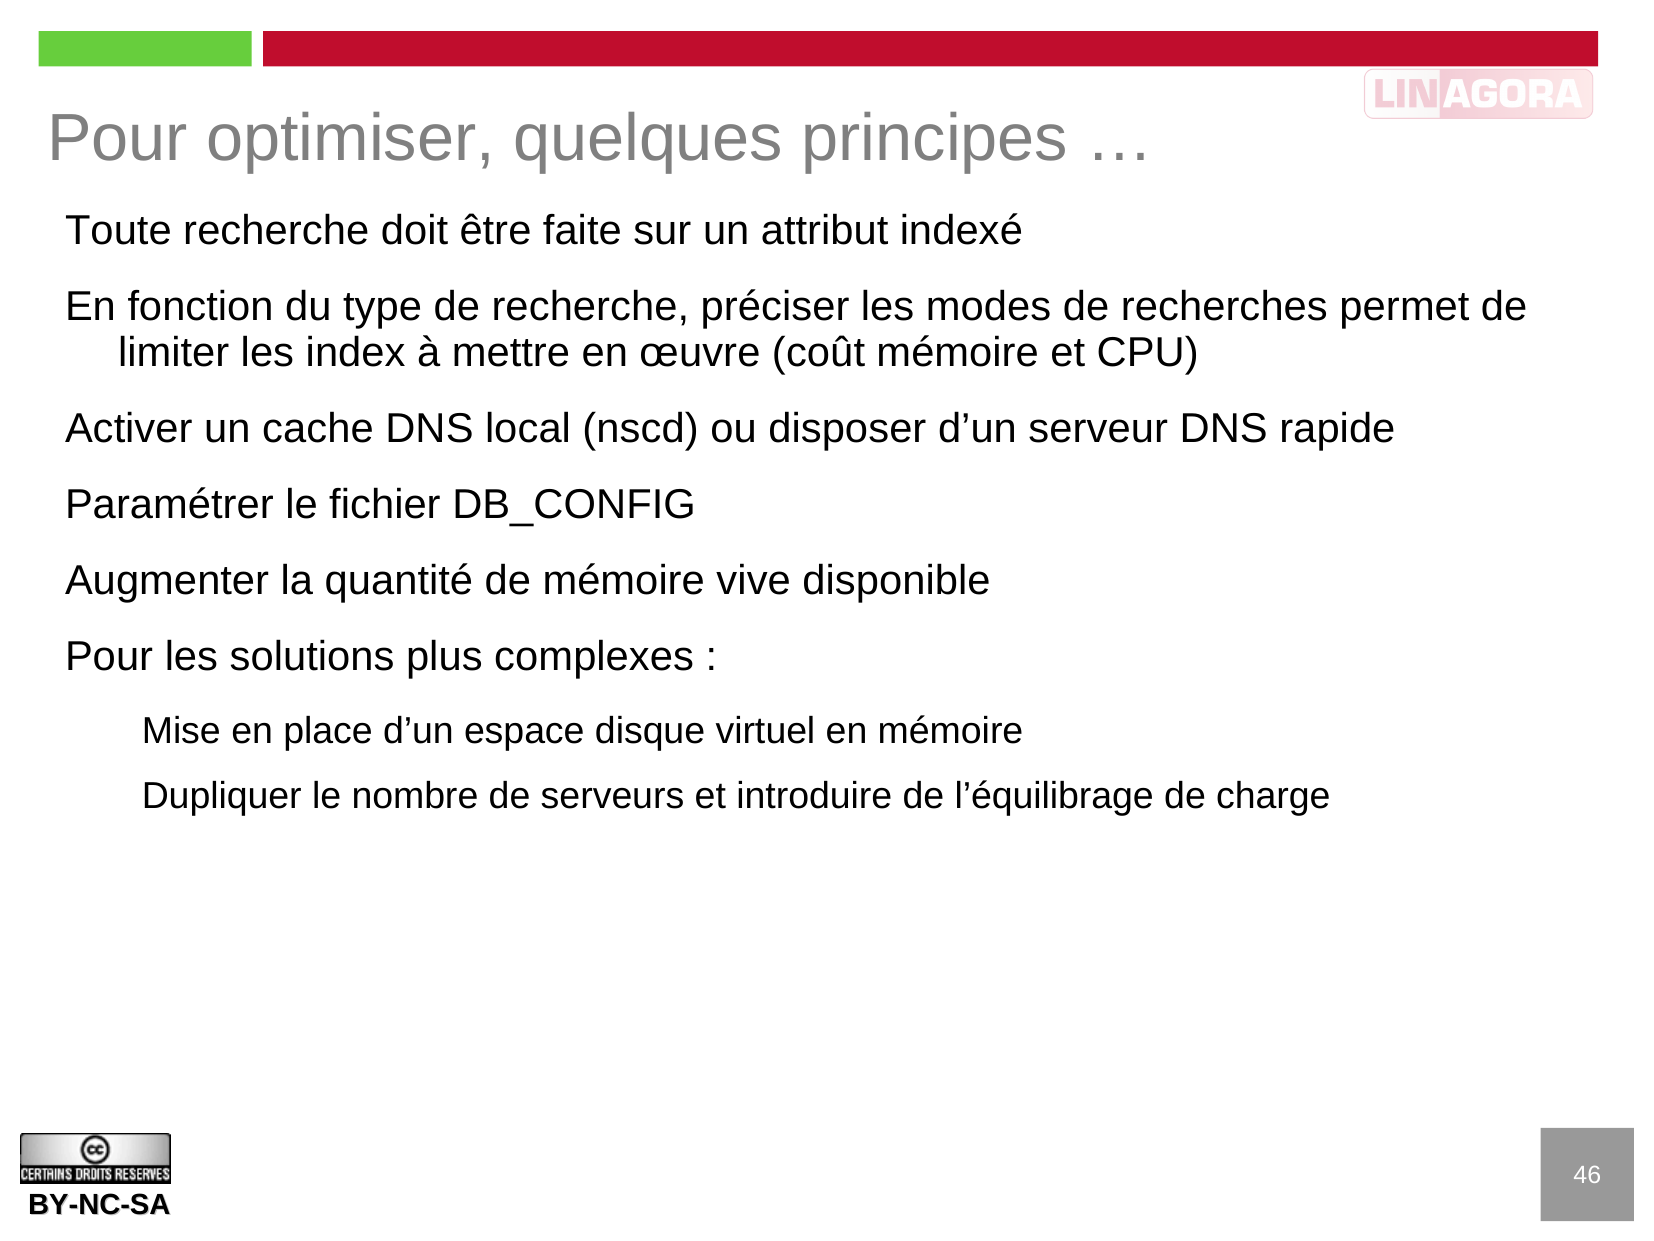

# Pour optimiser, quelques principes …
Toute recherche doit être faite sur un attribut indexé
En fonction du type de recherche, préciser les modes de recherches permet de limiter les index à mettre en œuvre (coût mémoire et CPU)
Activer un cache DNS local (nscd) ou disposer d’un serveur DNS rapide
Paramétrer le fichier DB_CONFIG
Augmenter la quantité de mémoire vive disponible
Pour les solutions plus complexes :
Mise en place d’un espace disque virtuel en mémoire
Dupliquer le nombre de serveurs et introduire de l’équilibrage de charge